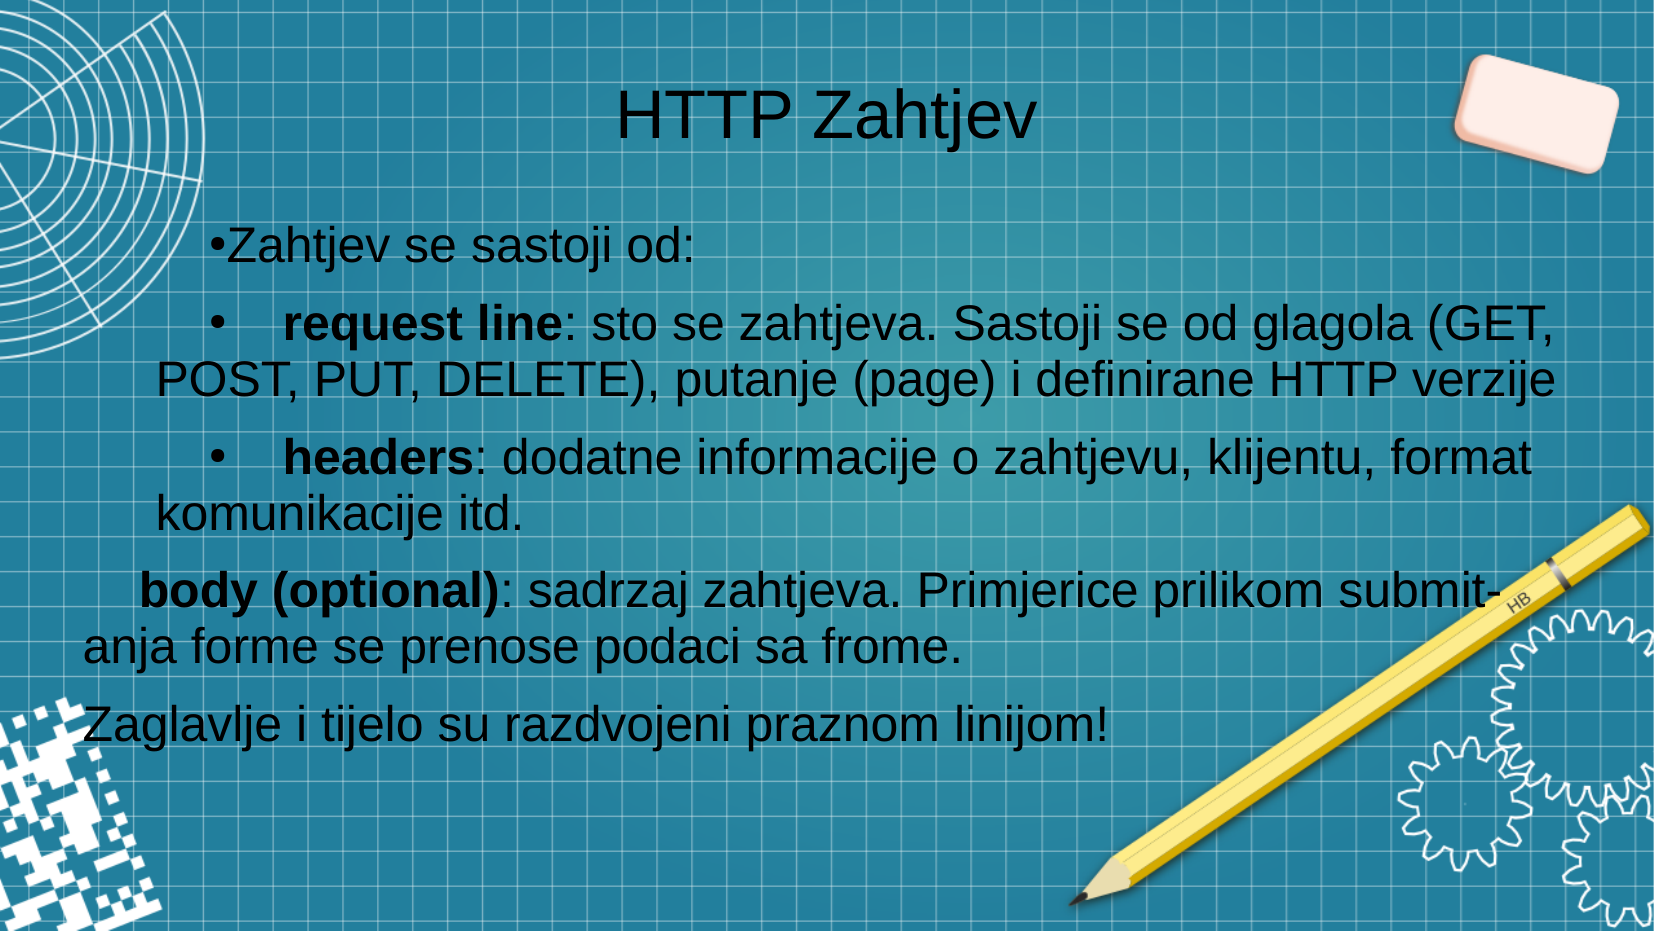

# HTTP Zahtjev
Zahtjev se sastoji od:
 request line: sto se zahtjeva. Sastoji se od glagola (GET, POST, PUT, DELETE), putanje (page) i definirane HTTP verzije
 headers: dodatne informacije o zahtjevu, klijentu, format komunikacije itd.
 body (optional): sadrzaj zahtjeva. Primjerice prilikom submit-anja forme se prenose podaci sa frome.
Zaglavlje i tijelo su razdvojeni praznom linijom!